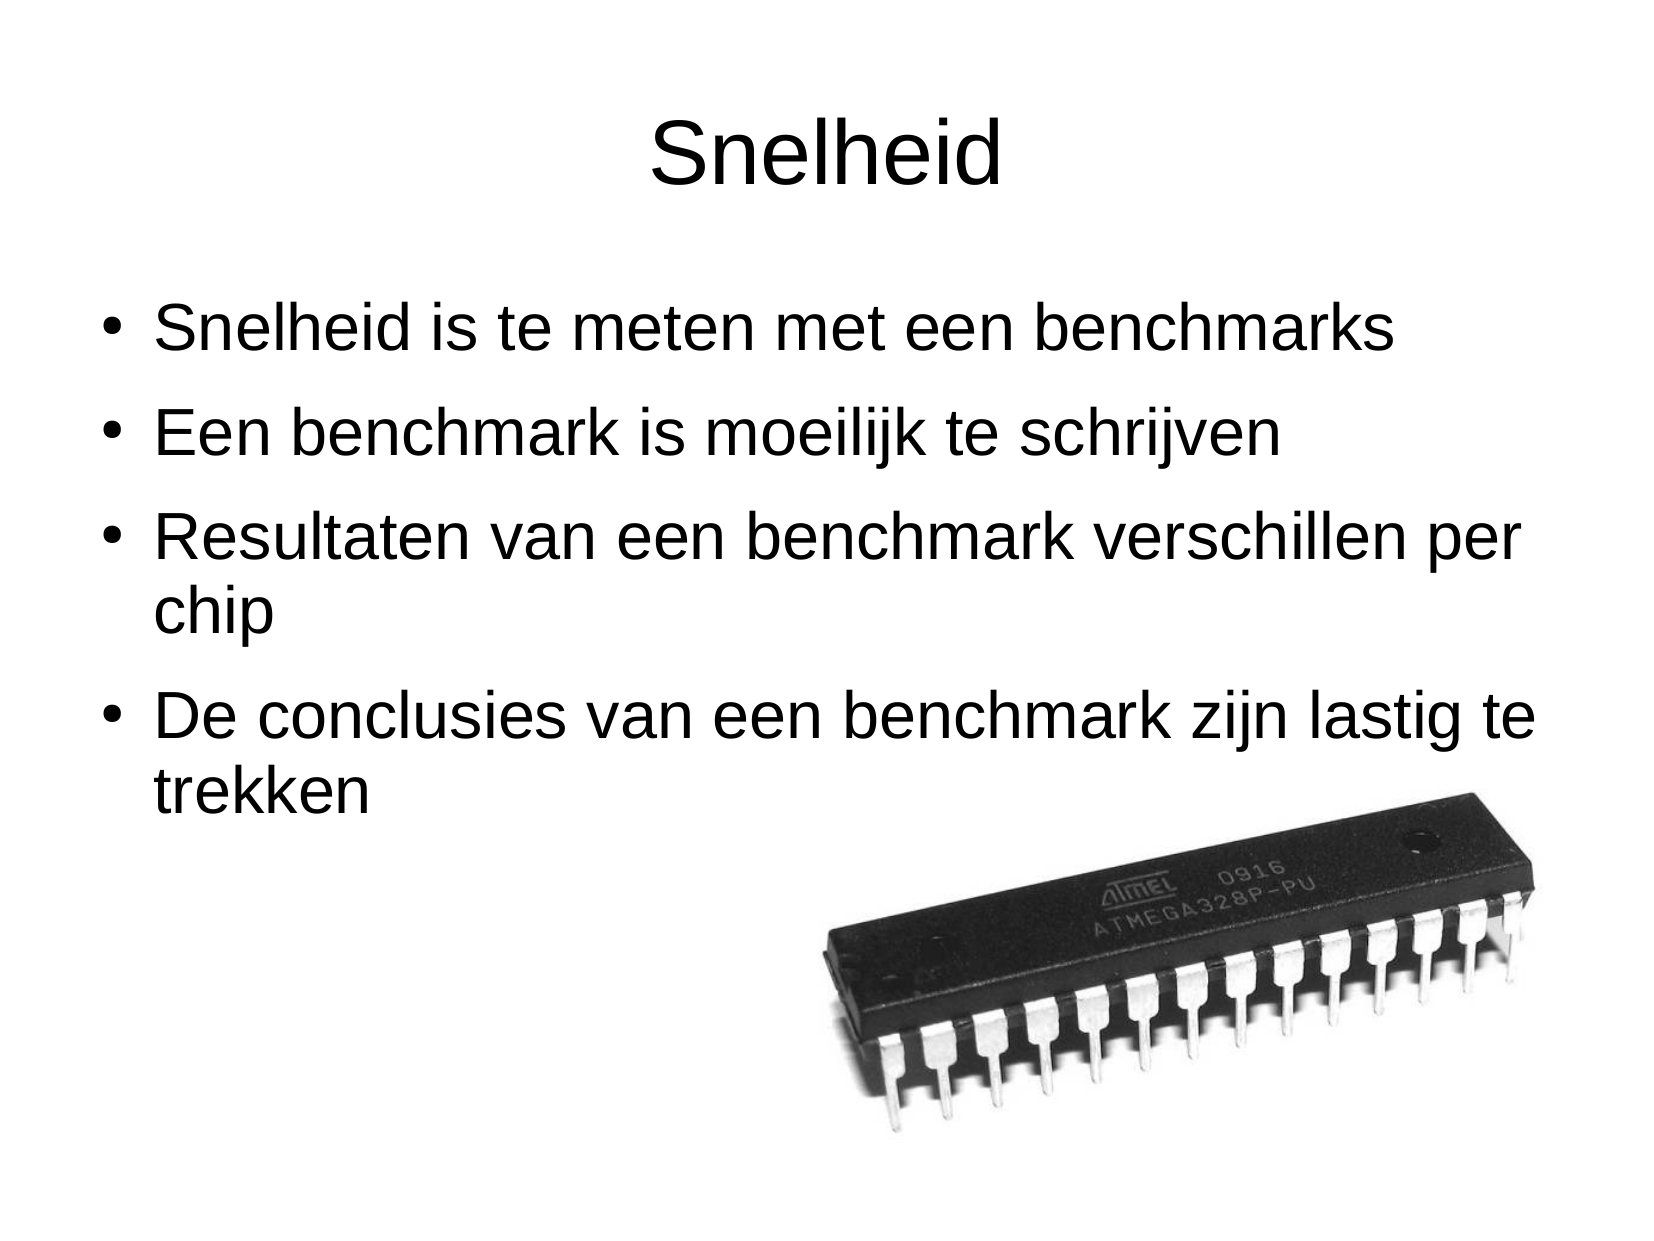

# Snelheid
Snelheid is te meten met een benchmarks
Een benchmark is moeilijk te schrijven
Resultaten van een benchmark verschillen per chip
De conclusies van een benchmark zijn lastig te trekken